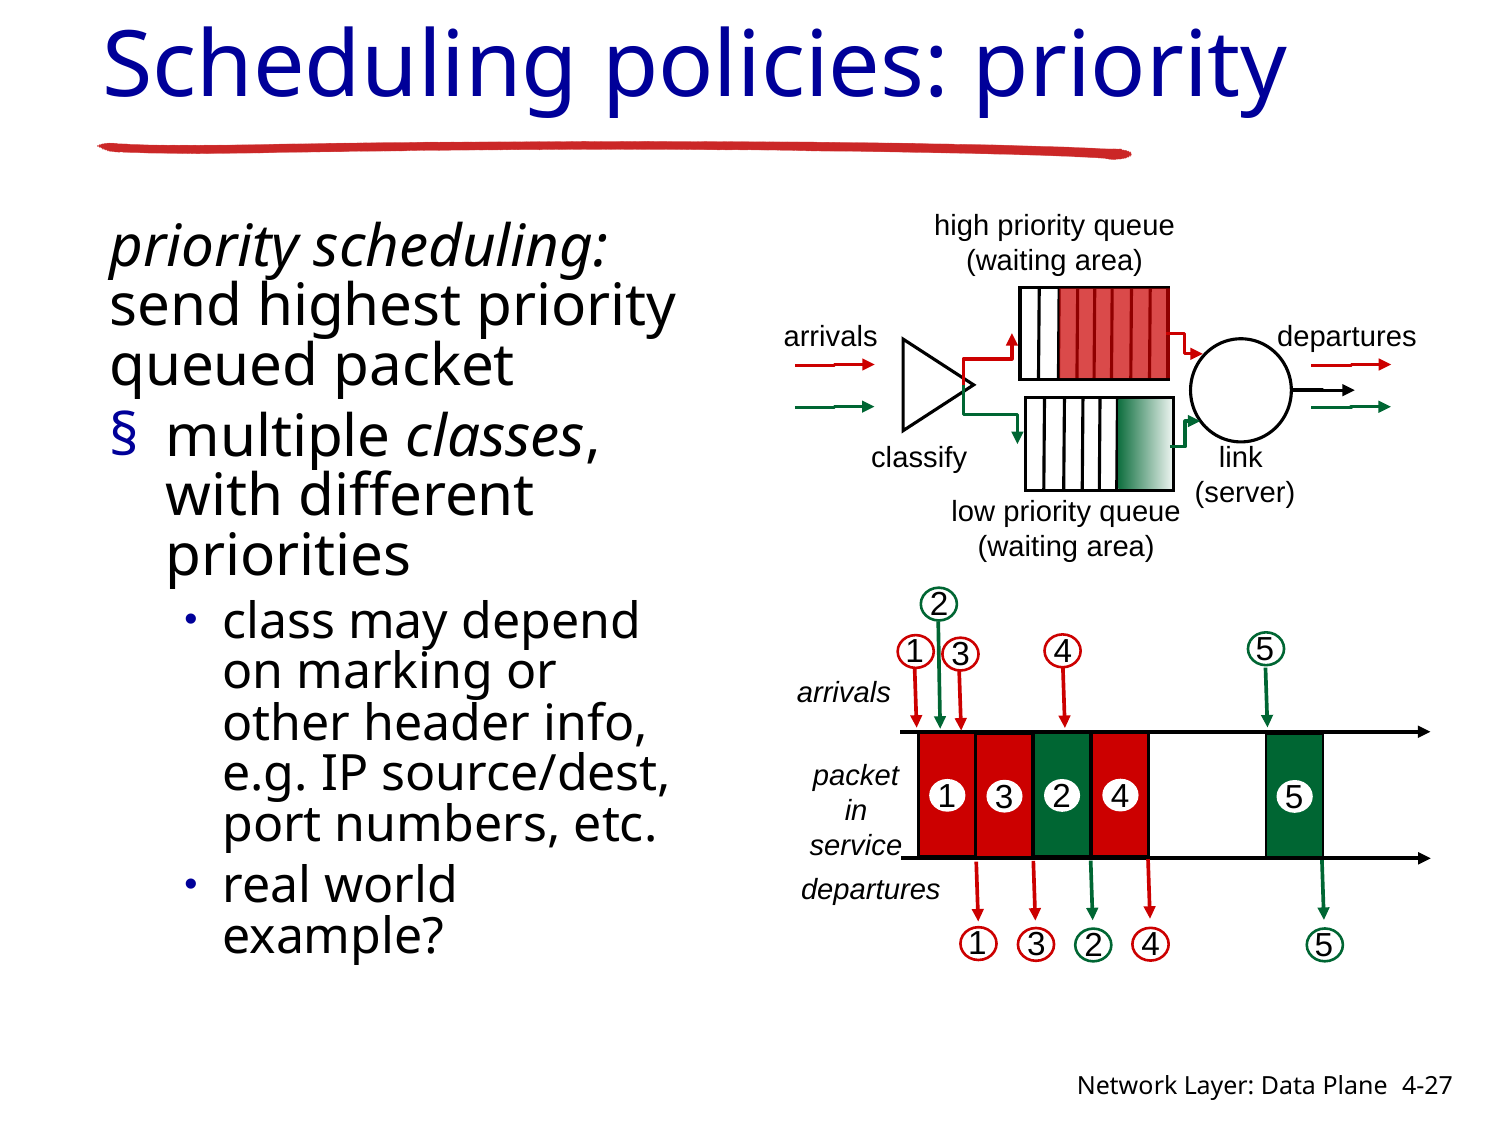

# Scheduling policies: priority
high priority queue
(waiting area)
arrivals
departures
classify
link
 (server)
low priority queue
(waiting area)
priority scheduling: send highest priority queued packet
multiple classes, with different priorities
class may depend on marking or other header info, e.g. IP source/dest, port numbers, etc.
real world example?
2
5
4
1
3
arrivals
4
1
2
3
5
packet in service
4
5
2
3
1
departures
Network Layer: Data Plane